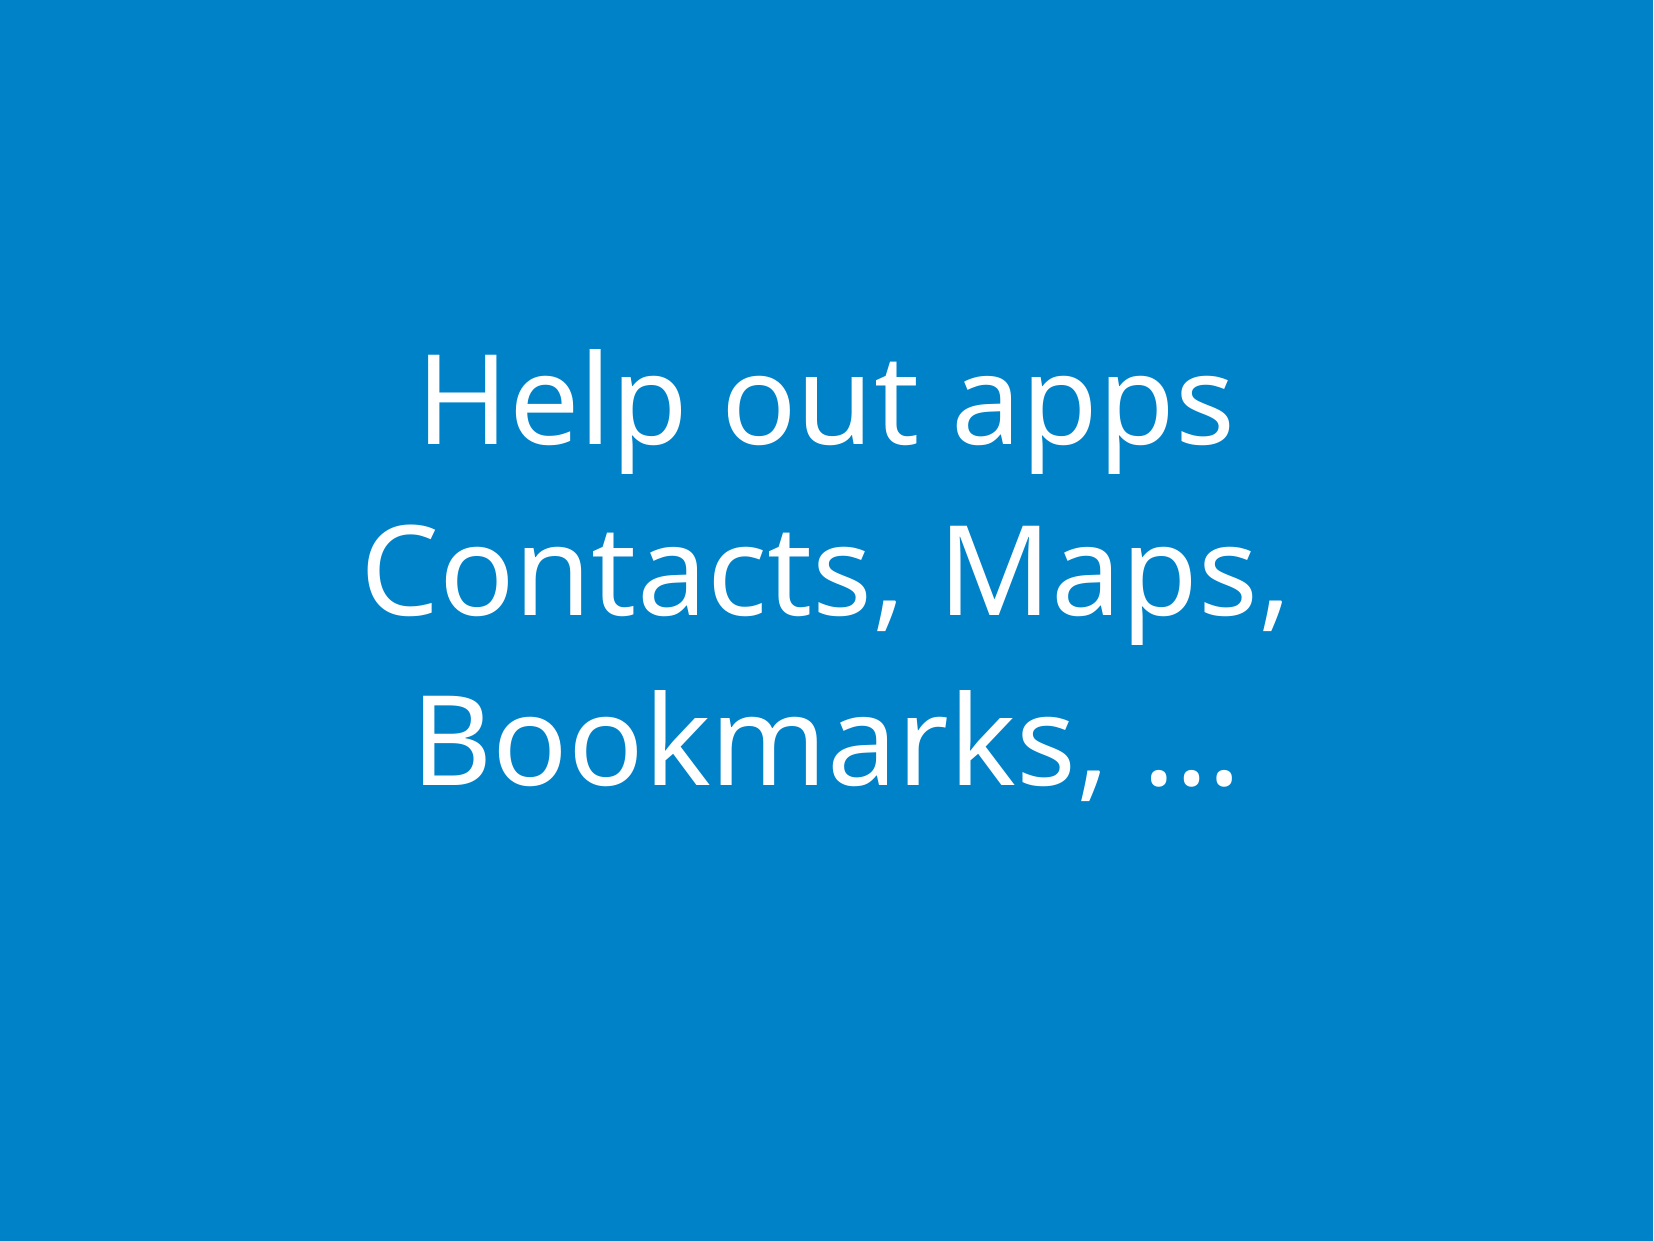

# Help out apps Contacts, Maps, Bookmarks, …